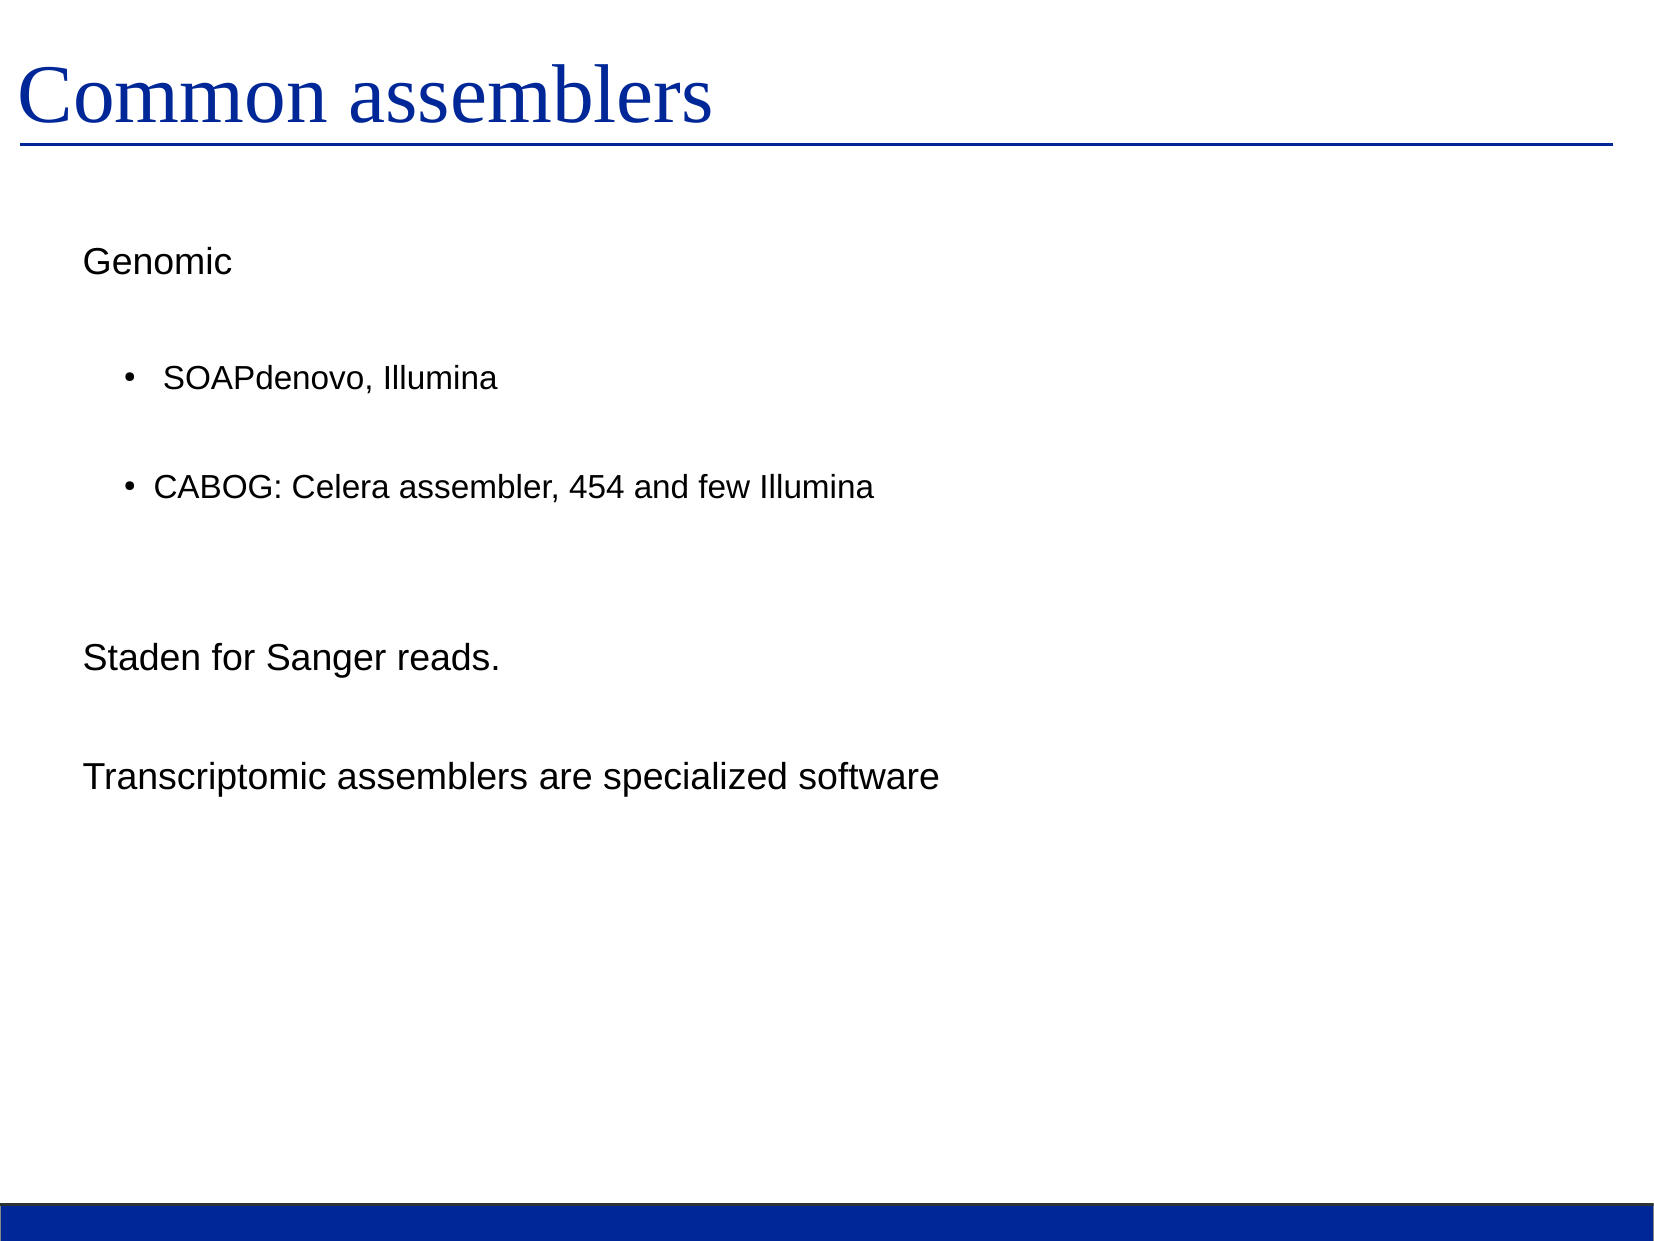

# Common assemblers
Genomic
 SOAPdenovo, Illumina
CABOG: Celera assembler, 454 and few Illumina
Staden for Sanger reads.
Transcriptomic assemblers are specialized software